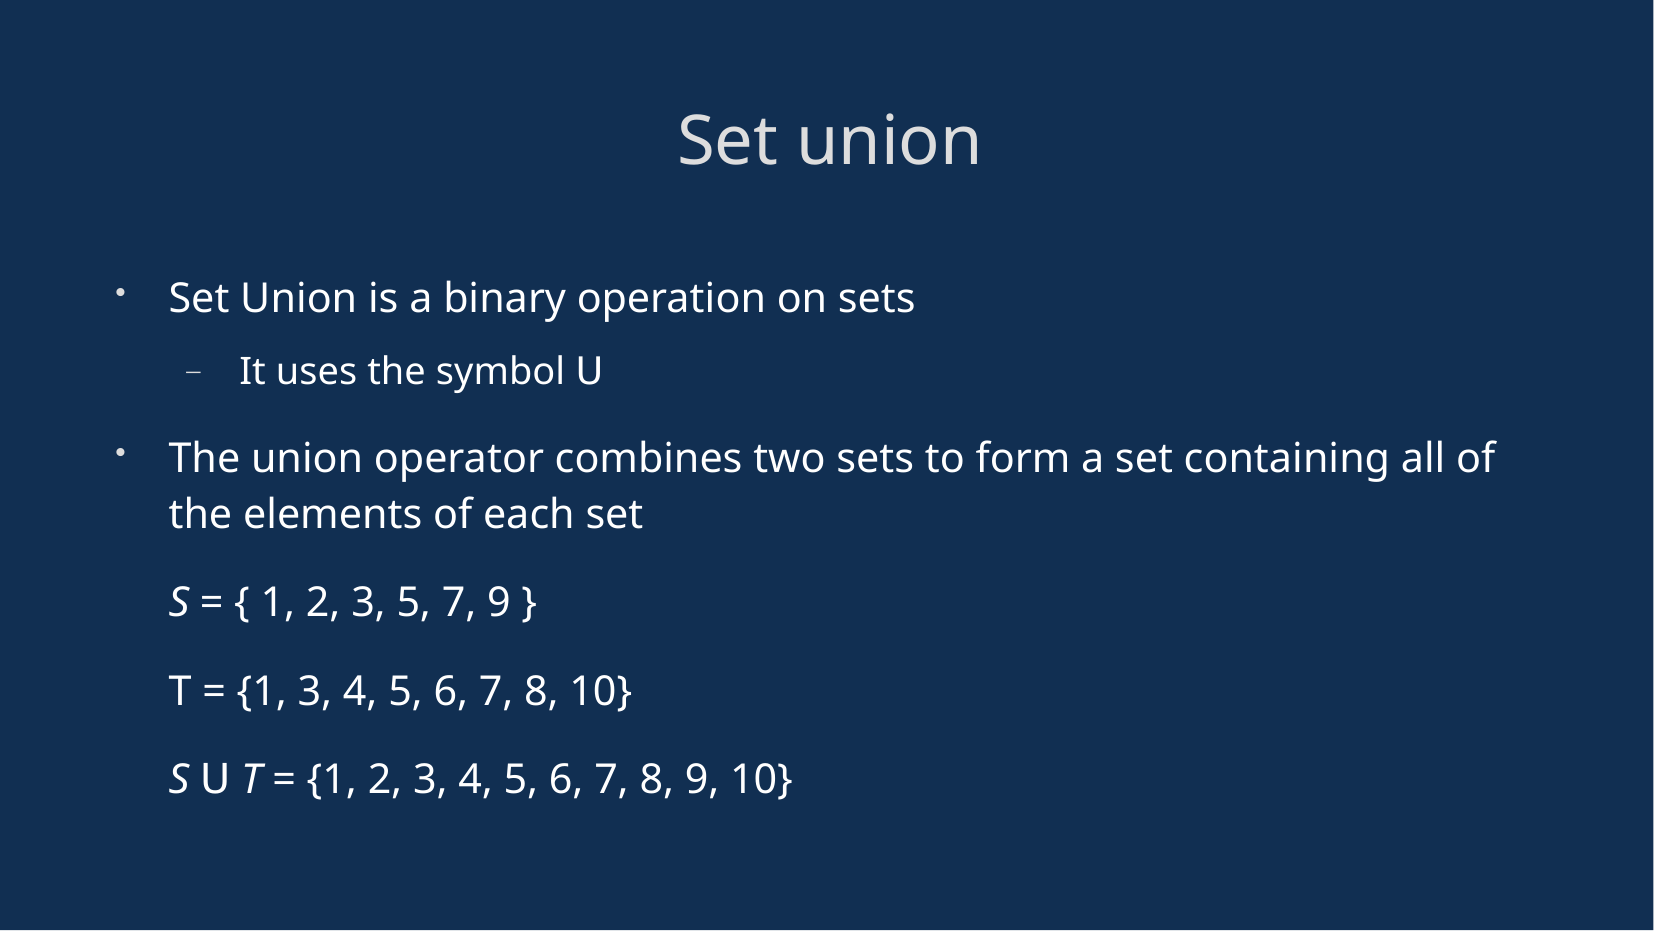

# Set union
Set Union is a binary operation on sets
It uses the symbol 𝖴
The union operator combines two sets to form a set containing all of the elements of each set
S = { 1, 2, 3, 5, 7, 9 }
T = {1, 3, 4, 5, 6, 7, 8, 10}
S 𝖴 T = {1, 2, 3, 4, 5, 6, 7, 8, 9, 10}